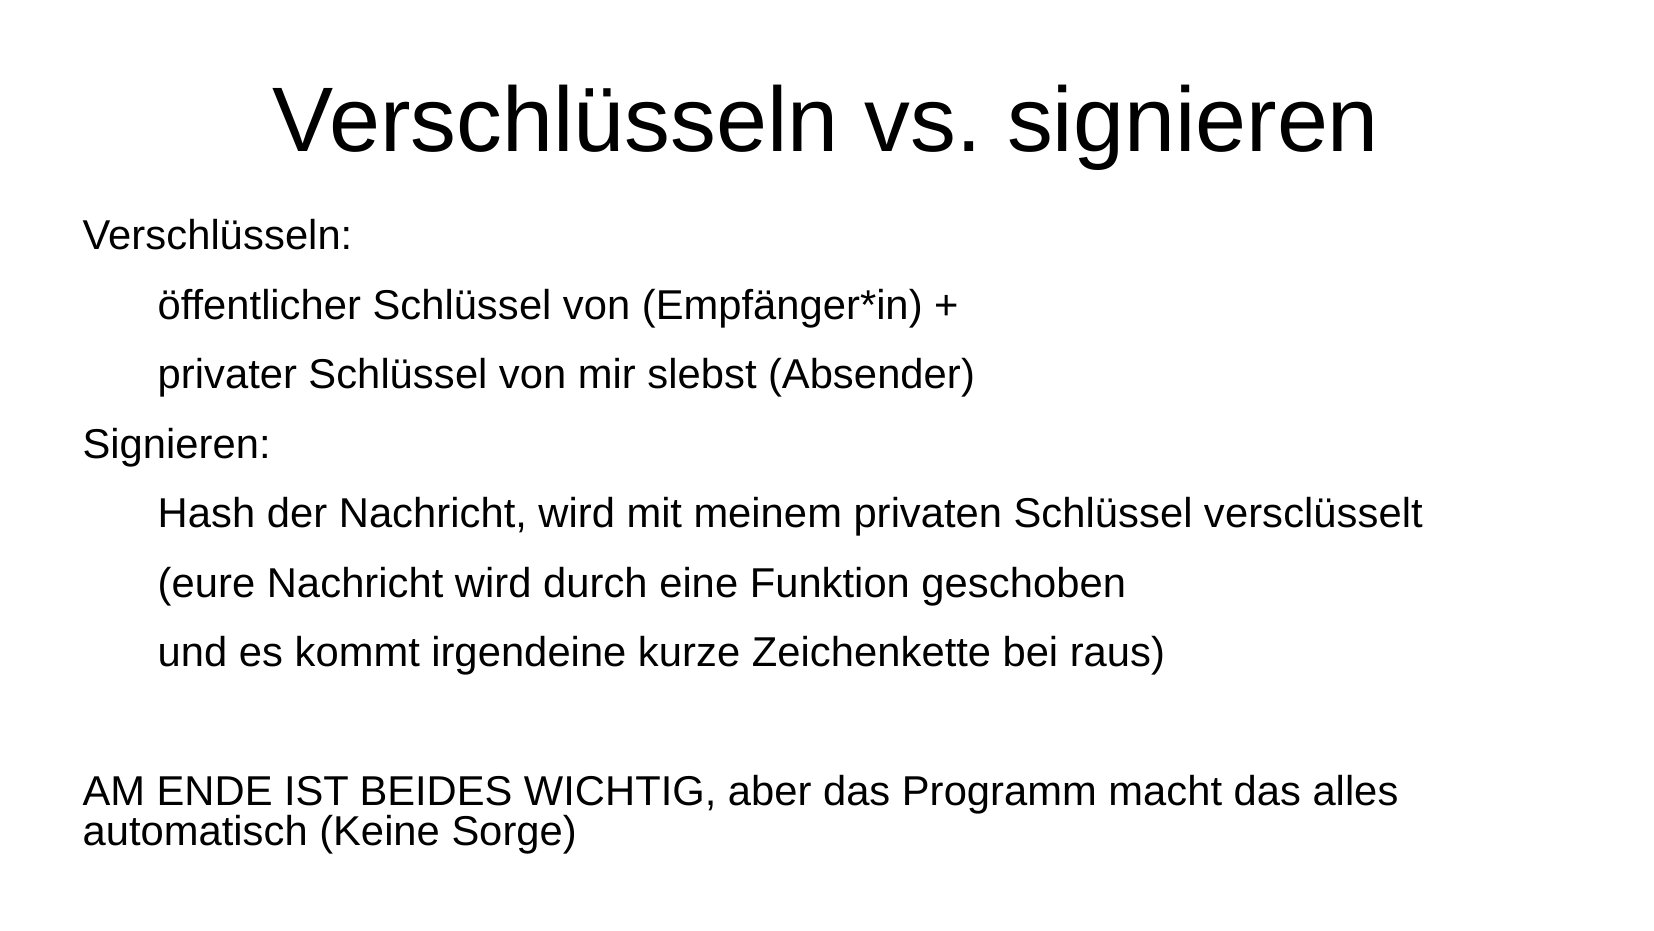

# Verschlüsseln vs. signieren
Verschlüsseln:
	öffentlicher Schlüssel von (Empfänger*in) +
	privater Schlüssel von mir slebst (Absender)
Signieren:
	Hash der Nachricht, wird mit meinem privaten Schlüssel versclüsselt
	(eure Nachricht wird durch eine Funktion geschoben
	und es kommt irgendeine kurze Zeichenkette bei raus)
AM ENDE IST BEIDES WICHTIG, aber das Programm macht das alles automatisch (Keine Sorge)